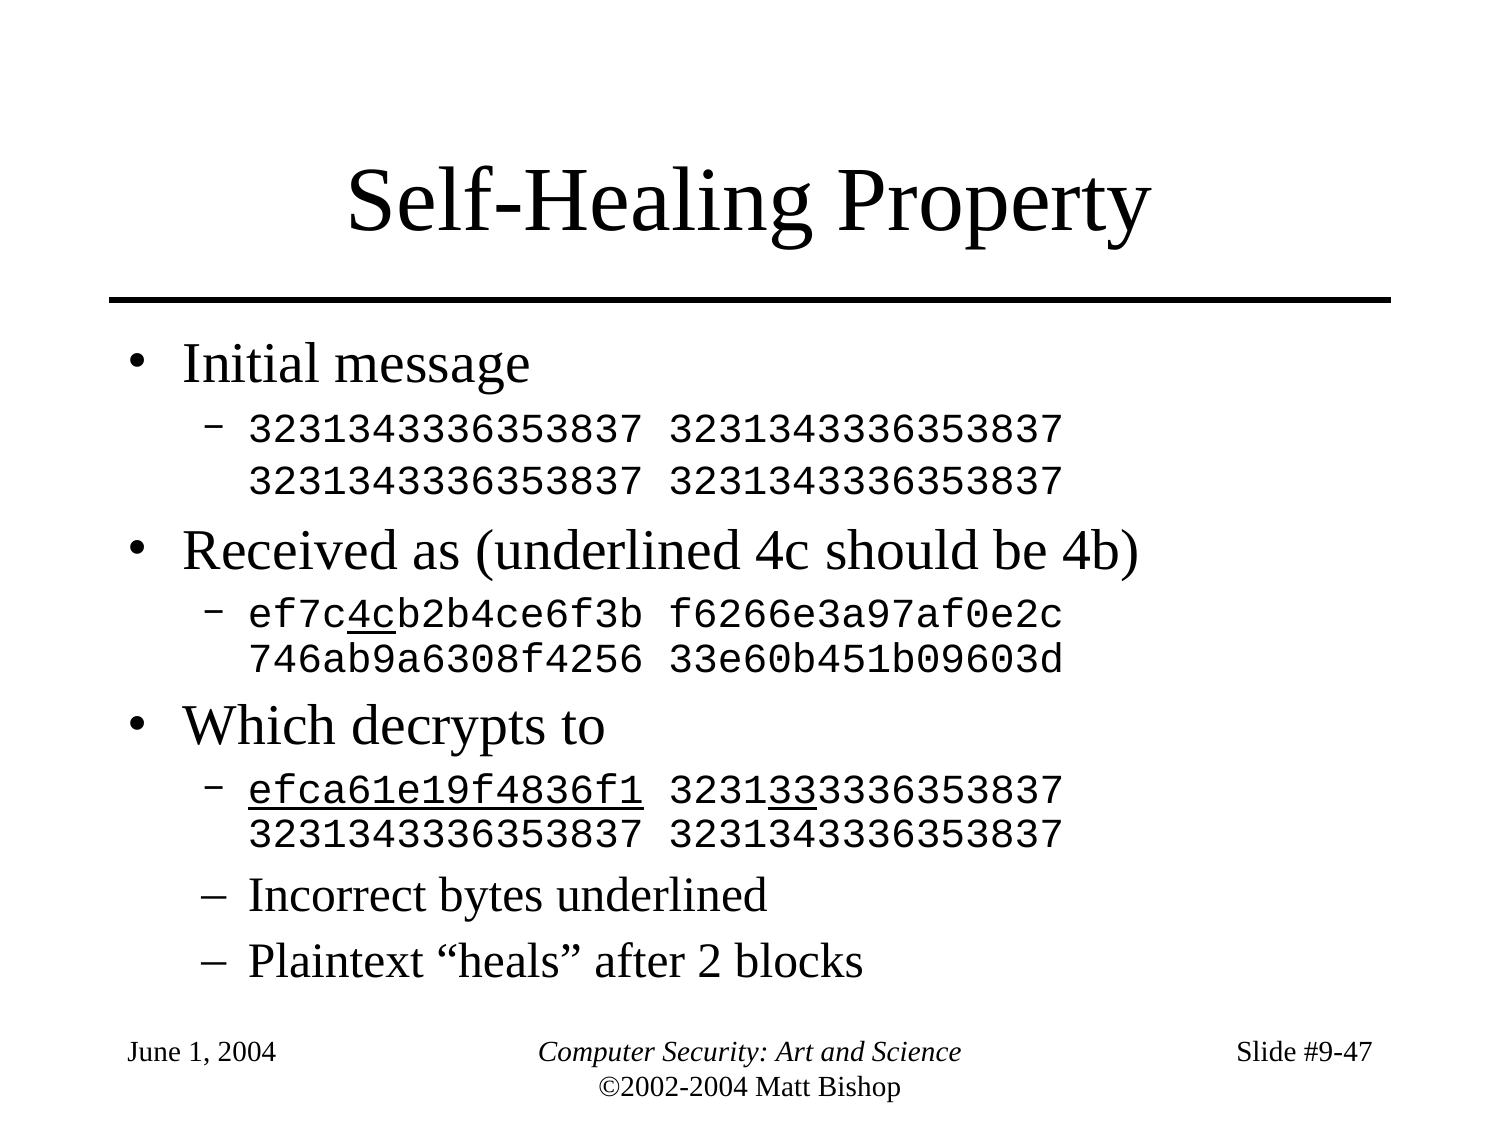

# Self-Healing Property
Initial message
3231343336353837 3231343336353837 3231343336353837 3231343336353837
Received as (underlined 4c should be 4b)
ef7c4cb2b4ce6f3b f6266e3a97af0e2c 746ab9a6308f4256 33e60b451b09603d
Which decrypts to
efca61e19f4836f1 3231333336353837 3231343336353837 3231343336353837
Incorrect bytes underlined
Plaintext “heals” after 2 blocks
June 1, 2004
Computer Security: Art and Science
47